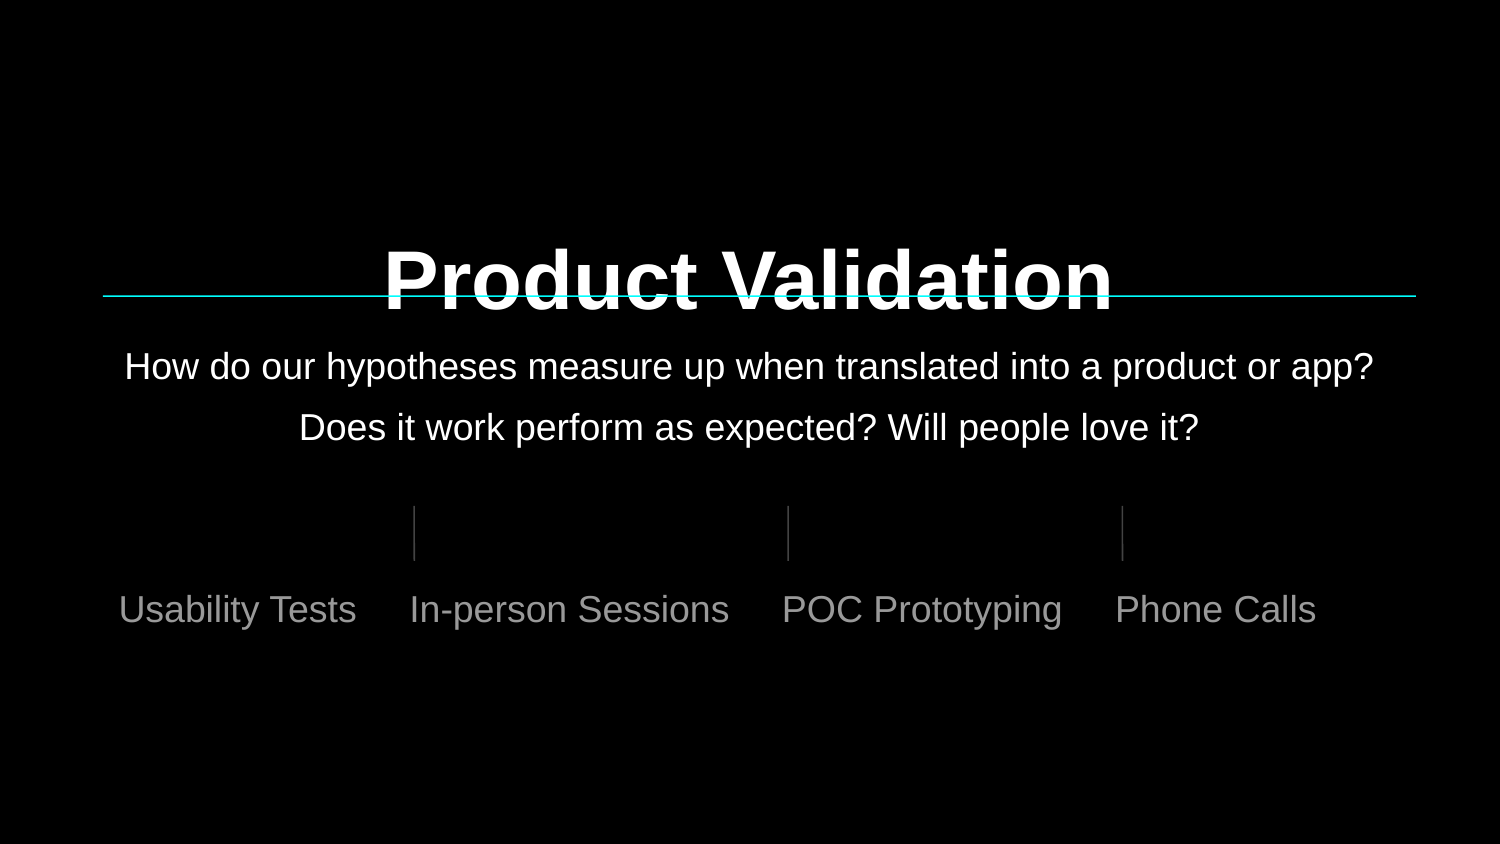

# Product Validation How do our hypotheses measure up when translated into a product or app? Does it work perform as expected? Will people love it? Usability Tests In-person Sessions POC Prototyping Phone Calls